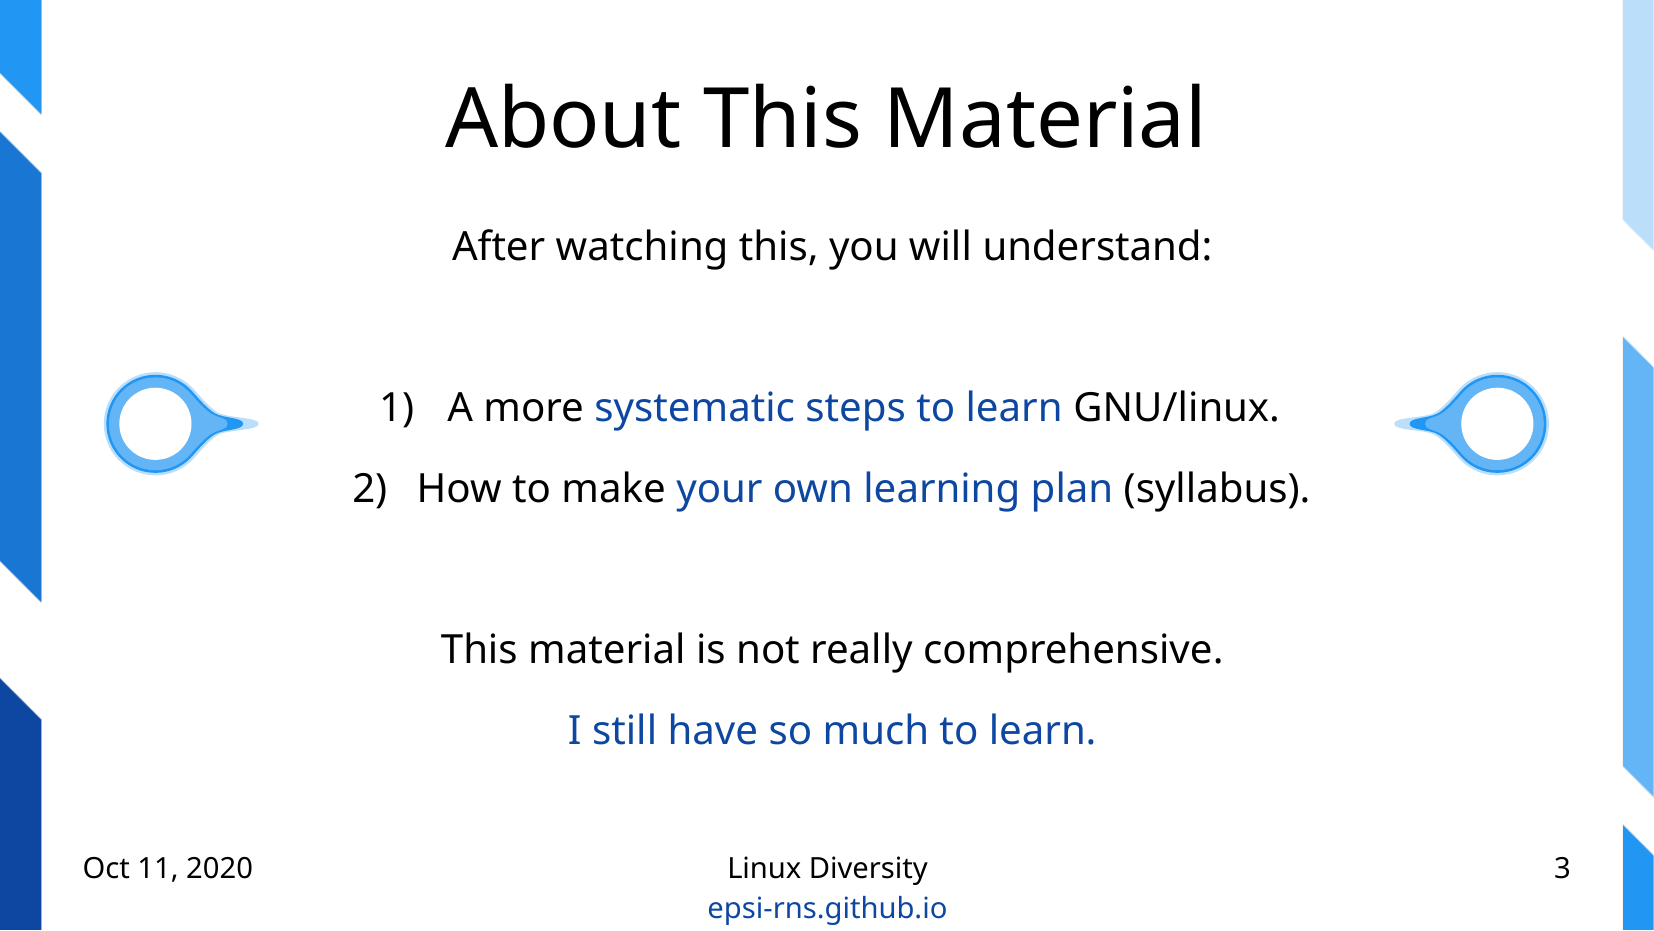

# About This Material
After watching this, you will understand:
A more systematic steps to learn GNU/linux.
How to make your own learning plan (syllabus).
This material is not really comprehensive.
I still have so much to learn.
Oct 11, 2020
Linux Diversity
3